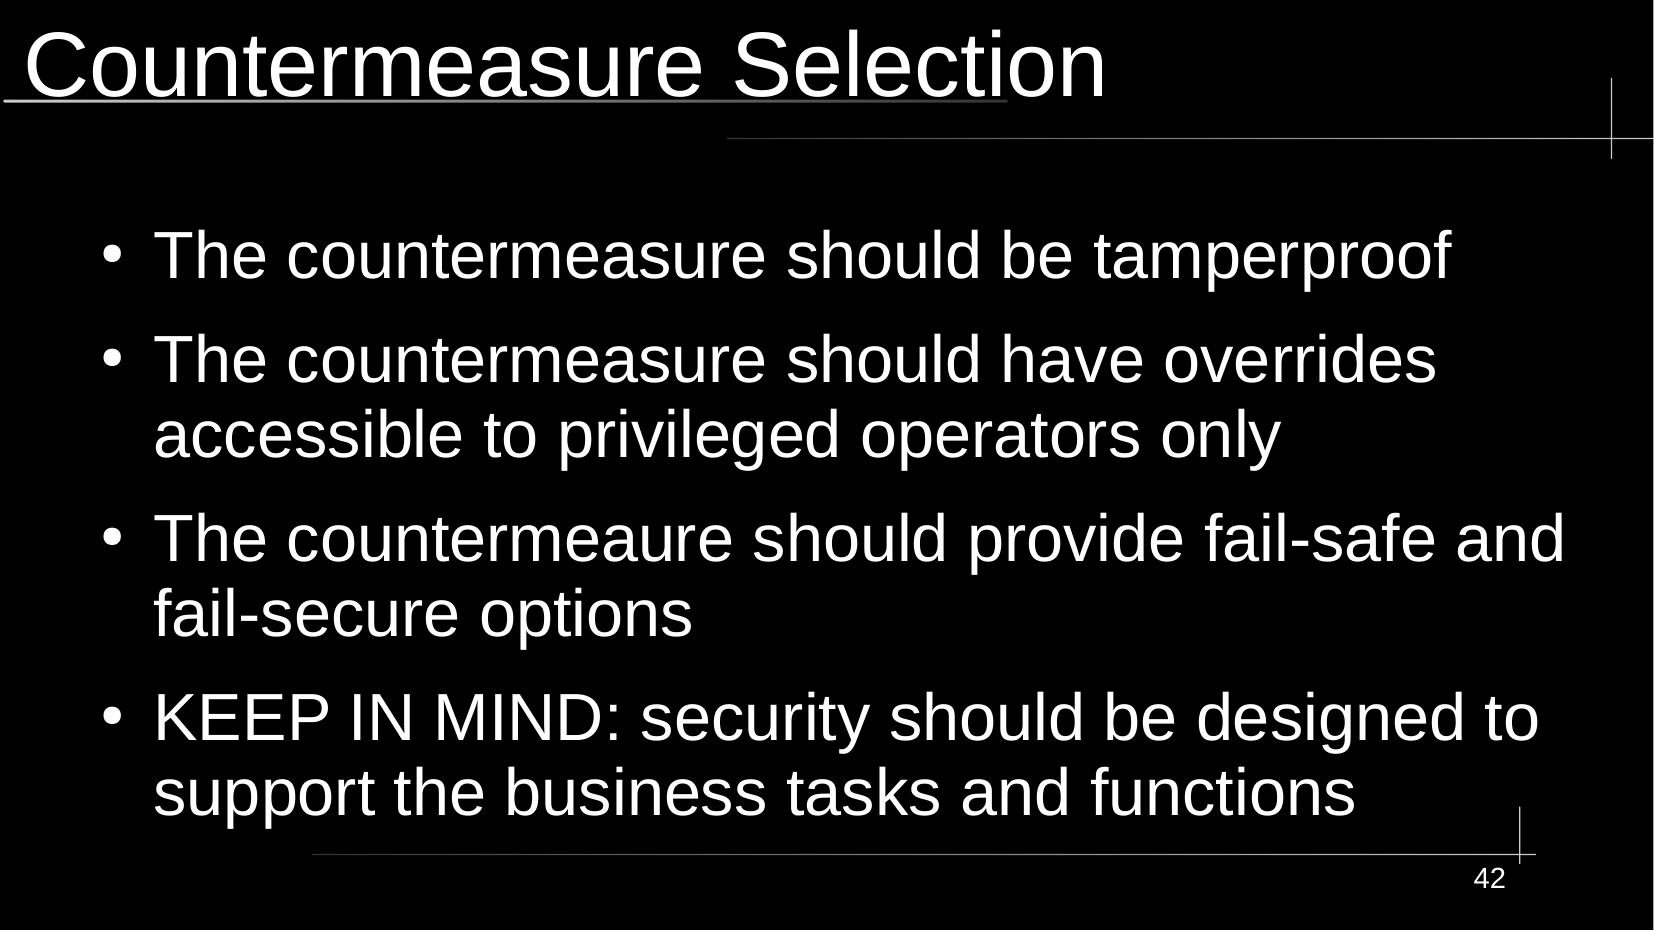

# Countermeasure Selection
The countermeasure should be tamperproof
The countermeasure should have overrides accessible to privileged operators only
The countermeaure should provide fail-safe and fail-secure options
KEEP IN MIND: security should be designed to support the business tasks and functions
42